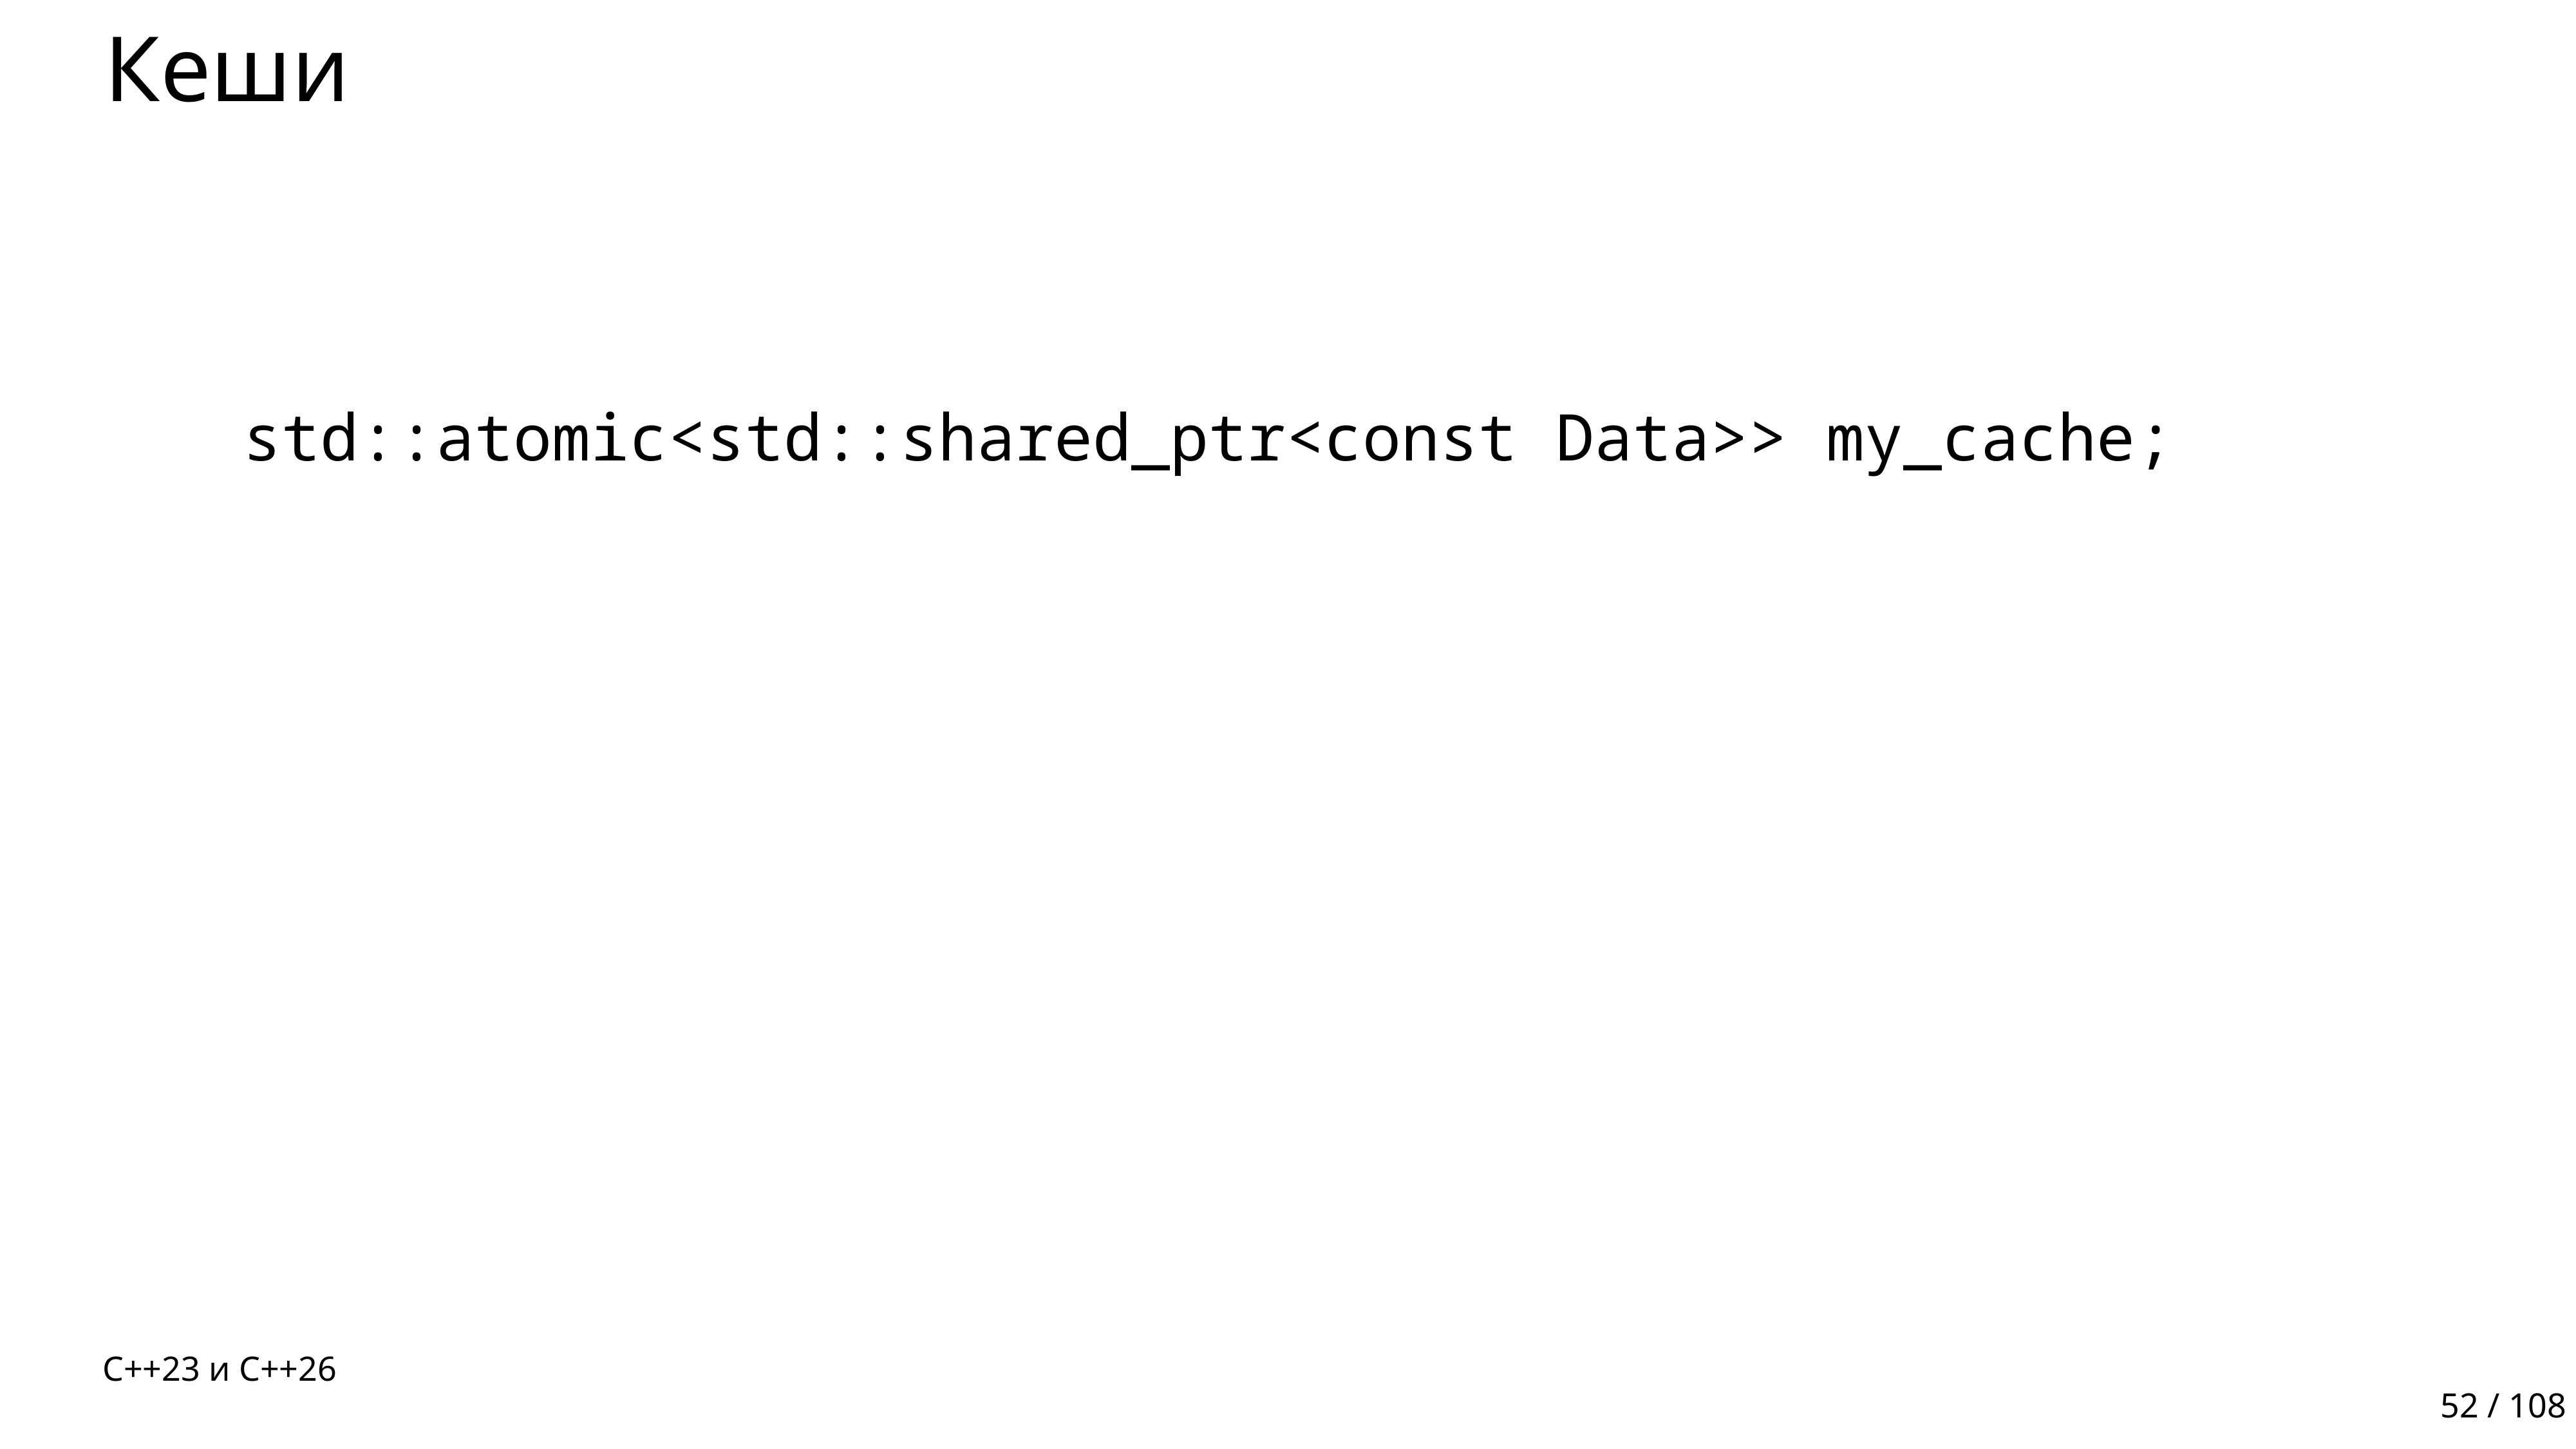

Кеши
# std::atomic<std::shared_ptr<const Data>> my_cache;
C++23 и C++26